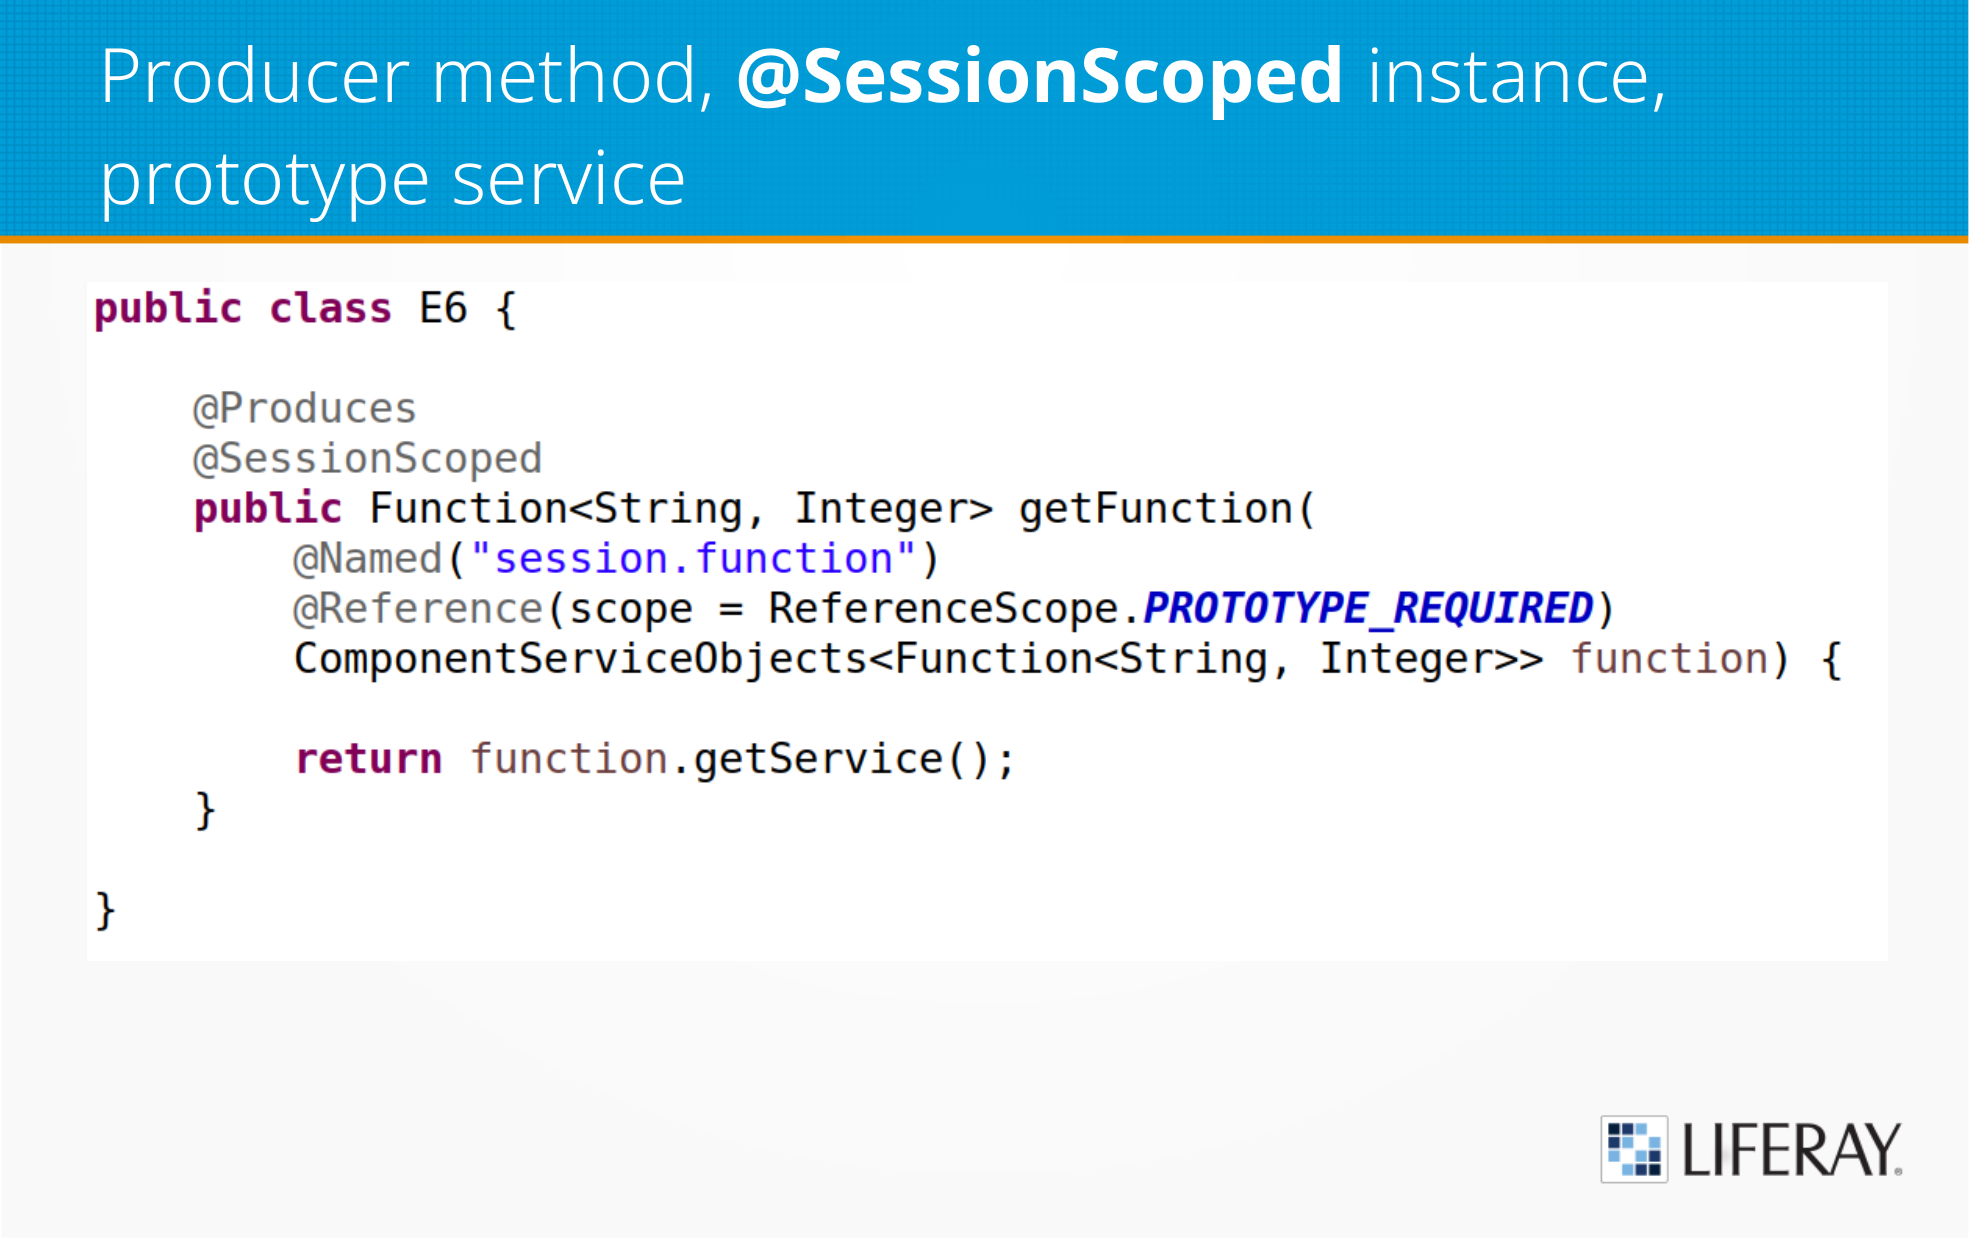

# Producer method, @SessionScoped instance, prototype service